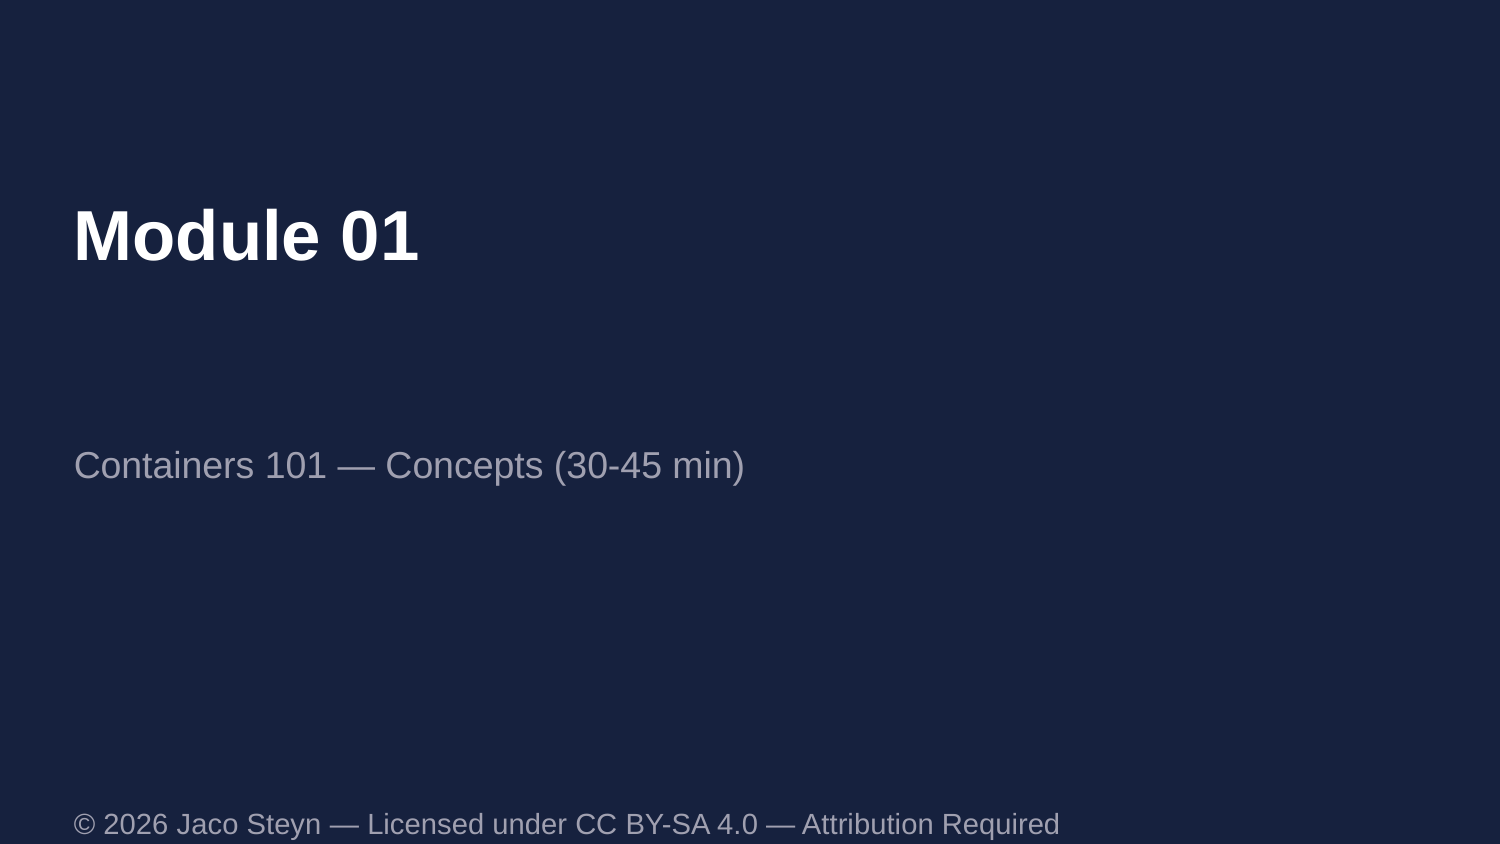

Module 01
Containers 101 — Concepts (30-45 min)
© 2026 Jaco Steyn — Licensed under CC BY-SA 4.0 — Attribution Required